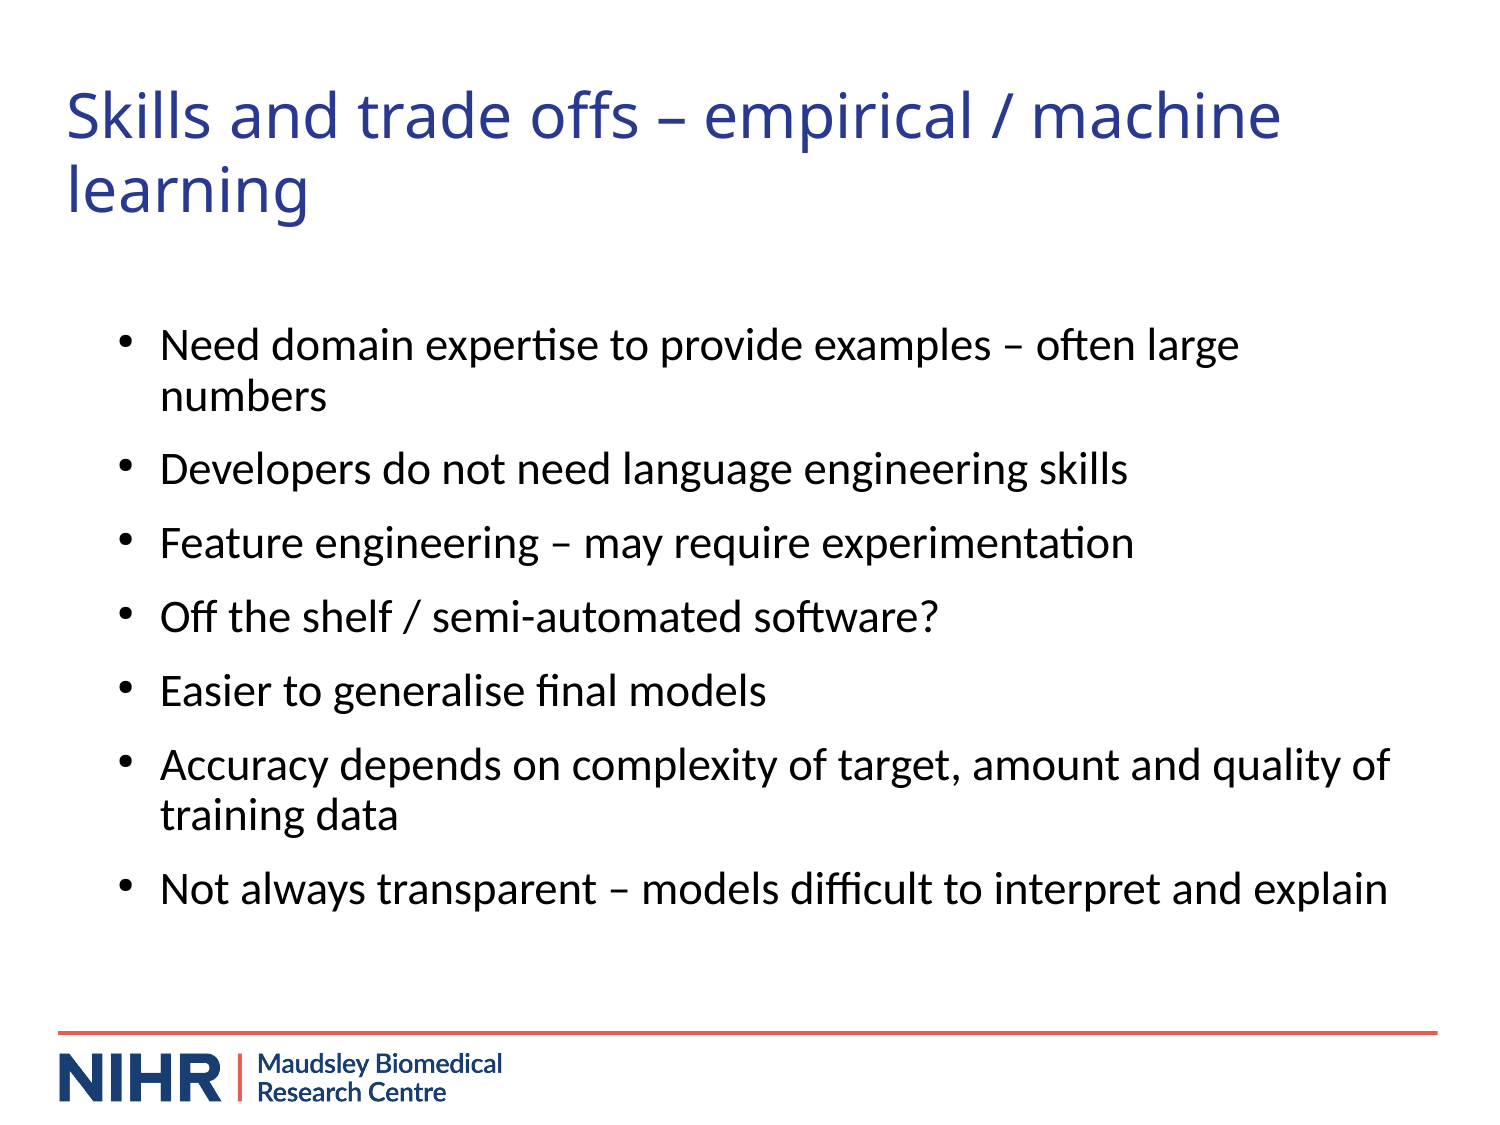

Skills and trade offs – empirical / machine learning
# Need domain expertise to provide examples – often large numbers
Developers do not need language engineering skills
Feature engineering – may require experimentation
Off the shelf / semi-automated software?
Easier to generalise final models
Accuracy depends on complexity of target, amount and quality of training data
Not always transparent – models difficult to interpret and explain